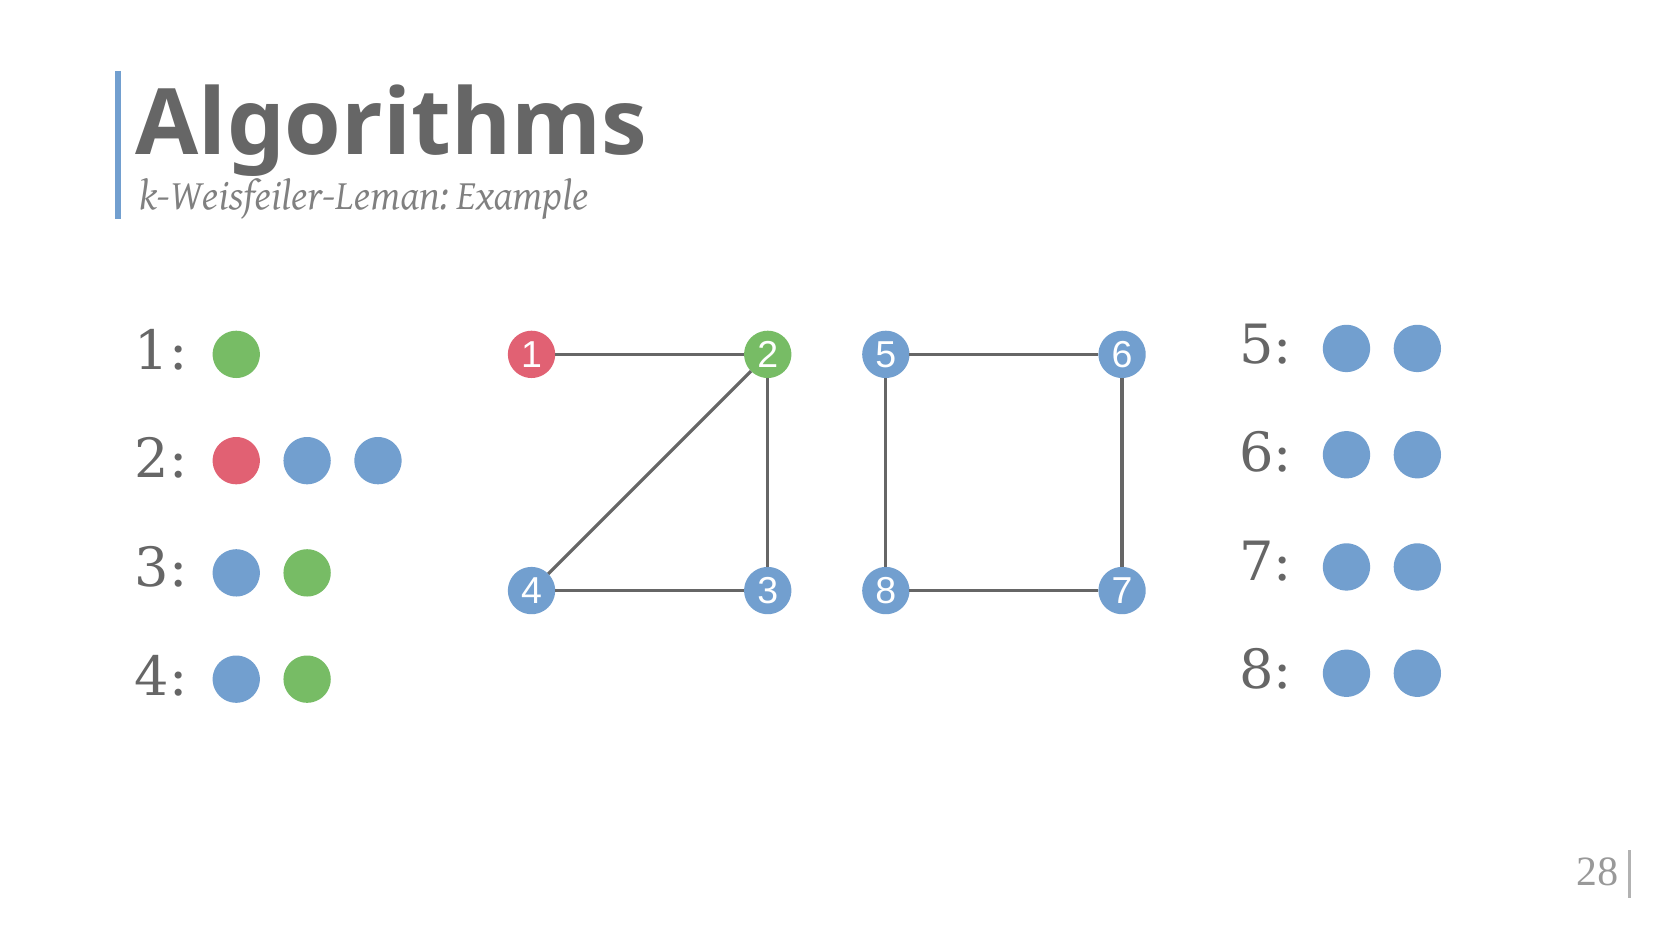

# Algorithms
k-Weisfeiler-Leman: Example
5:
6:
7:
8:
1:
2:
3:
4:
1
2
5
6
4
3
8
7
28